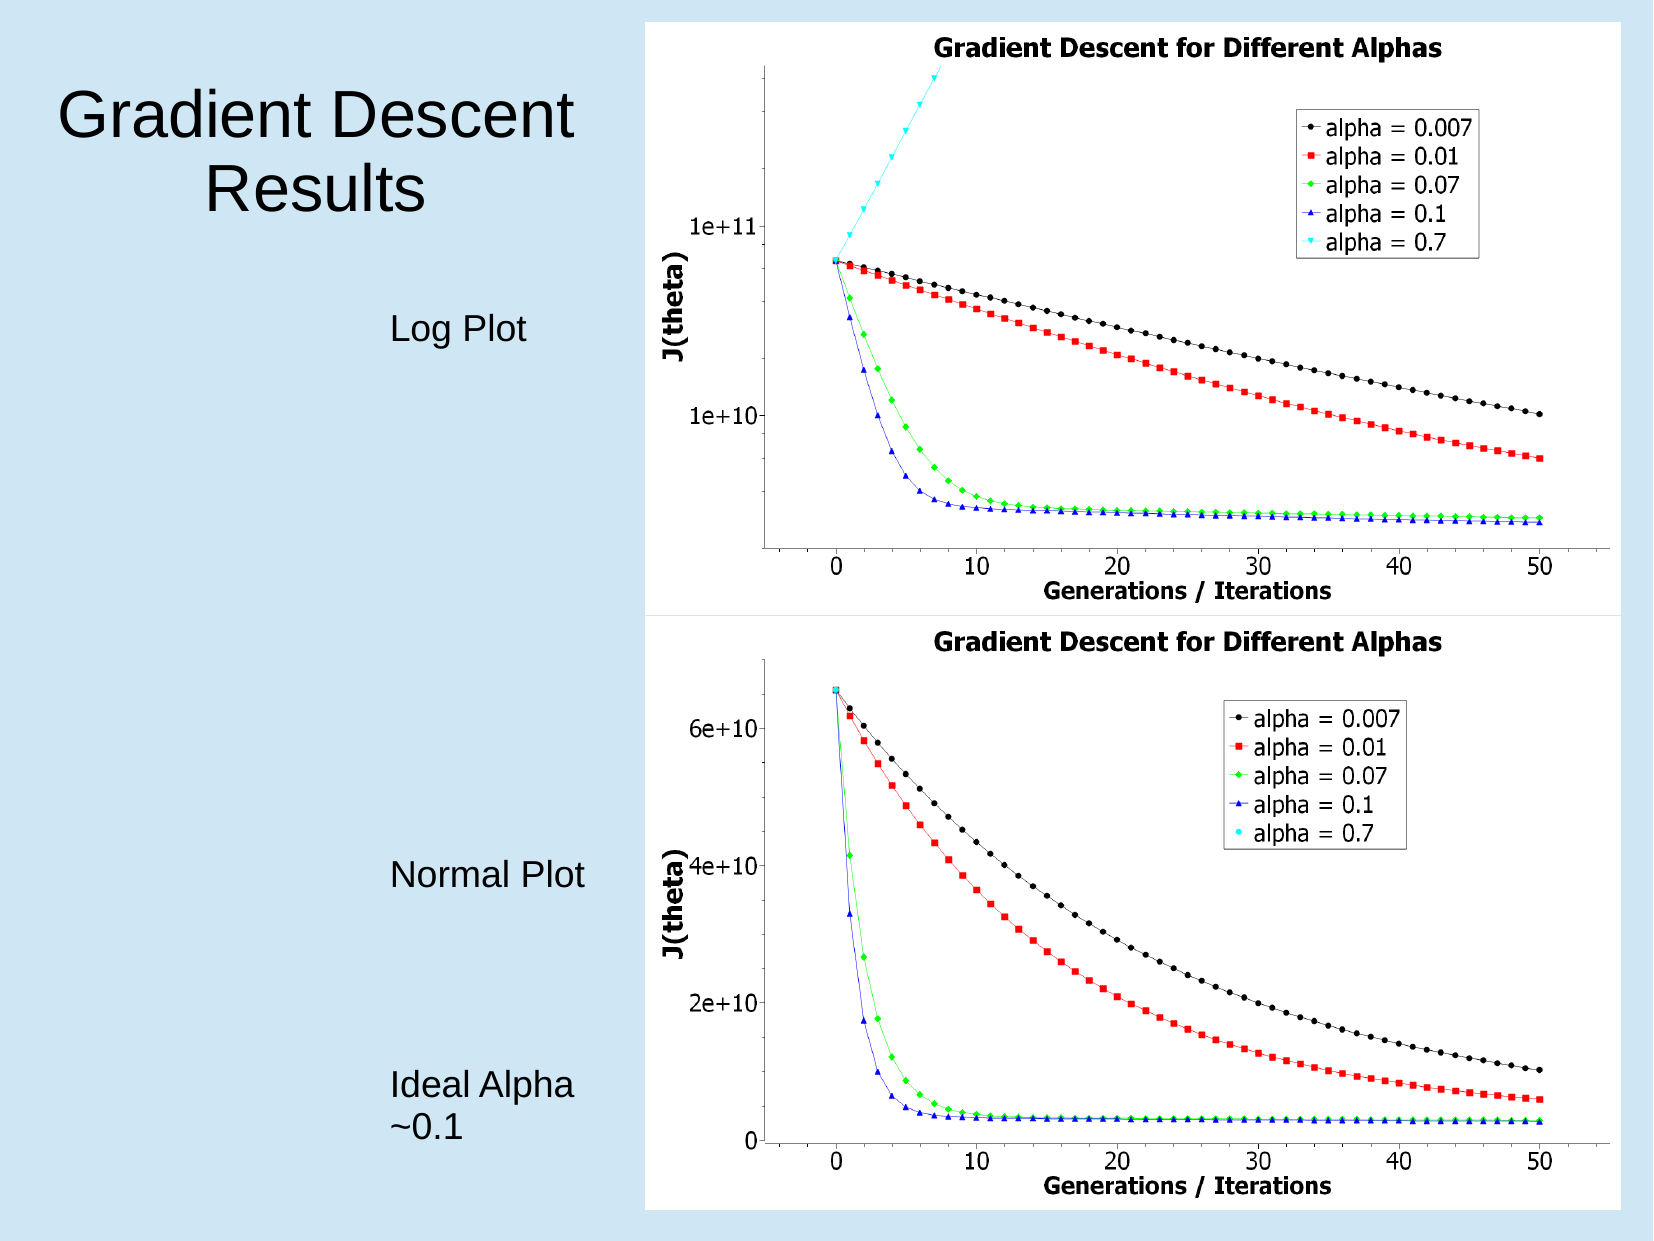

# Gradient Descent Results
Log Plot
Normal Plot
Ideal Alpha ~0.1